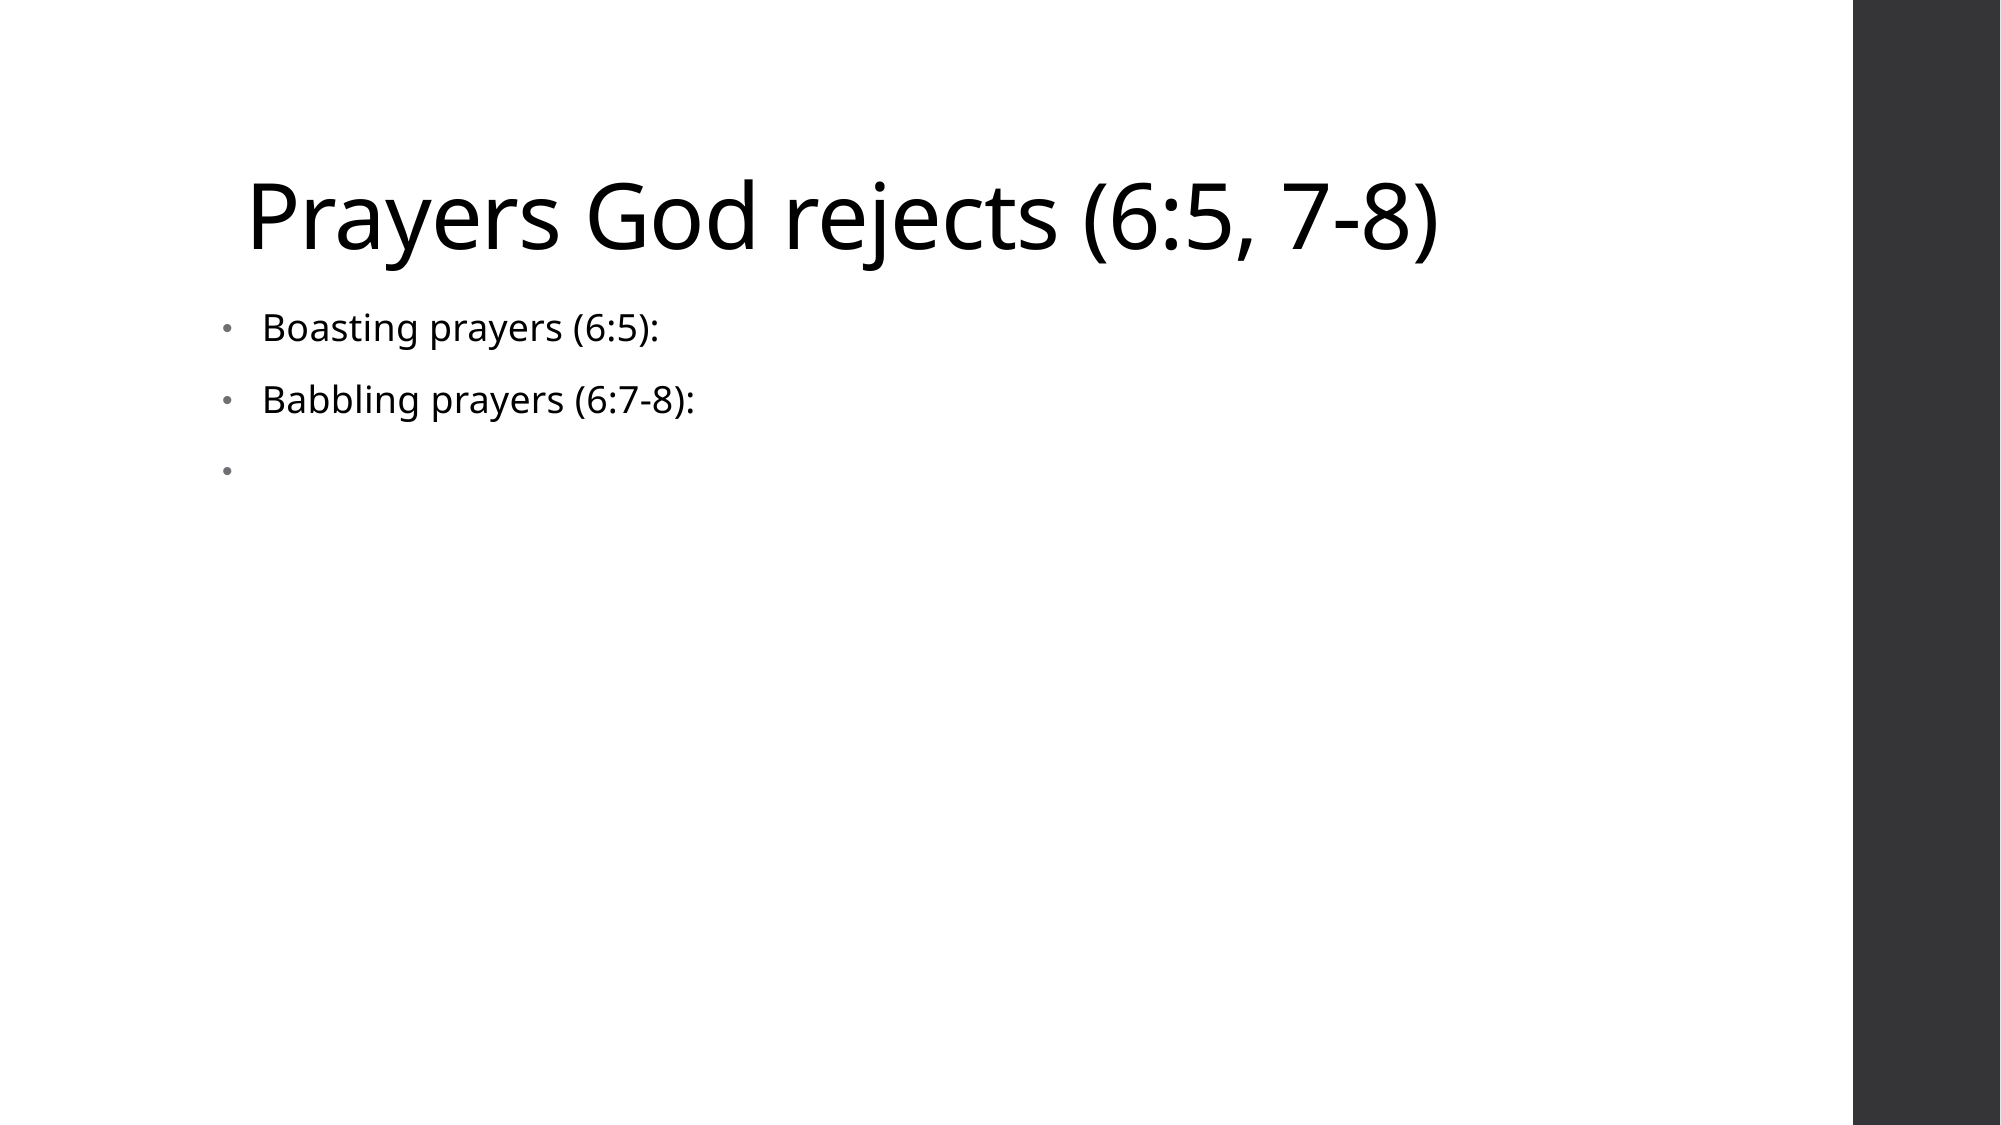

# Prayers God rejects (6:5, 7-8)
 Boasting prayers (6:5):
 Babbling prayers (6:7-8):